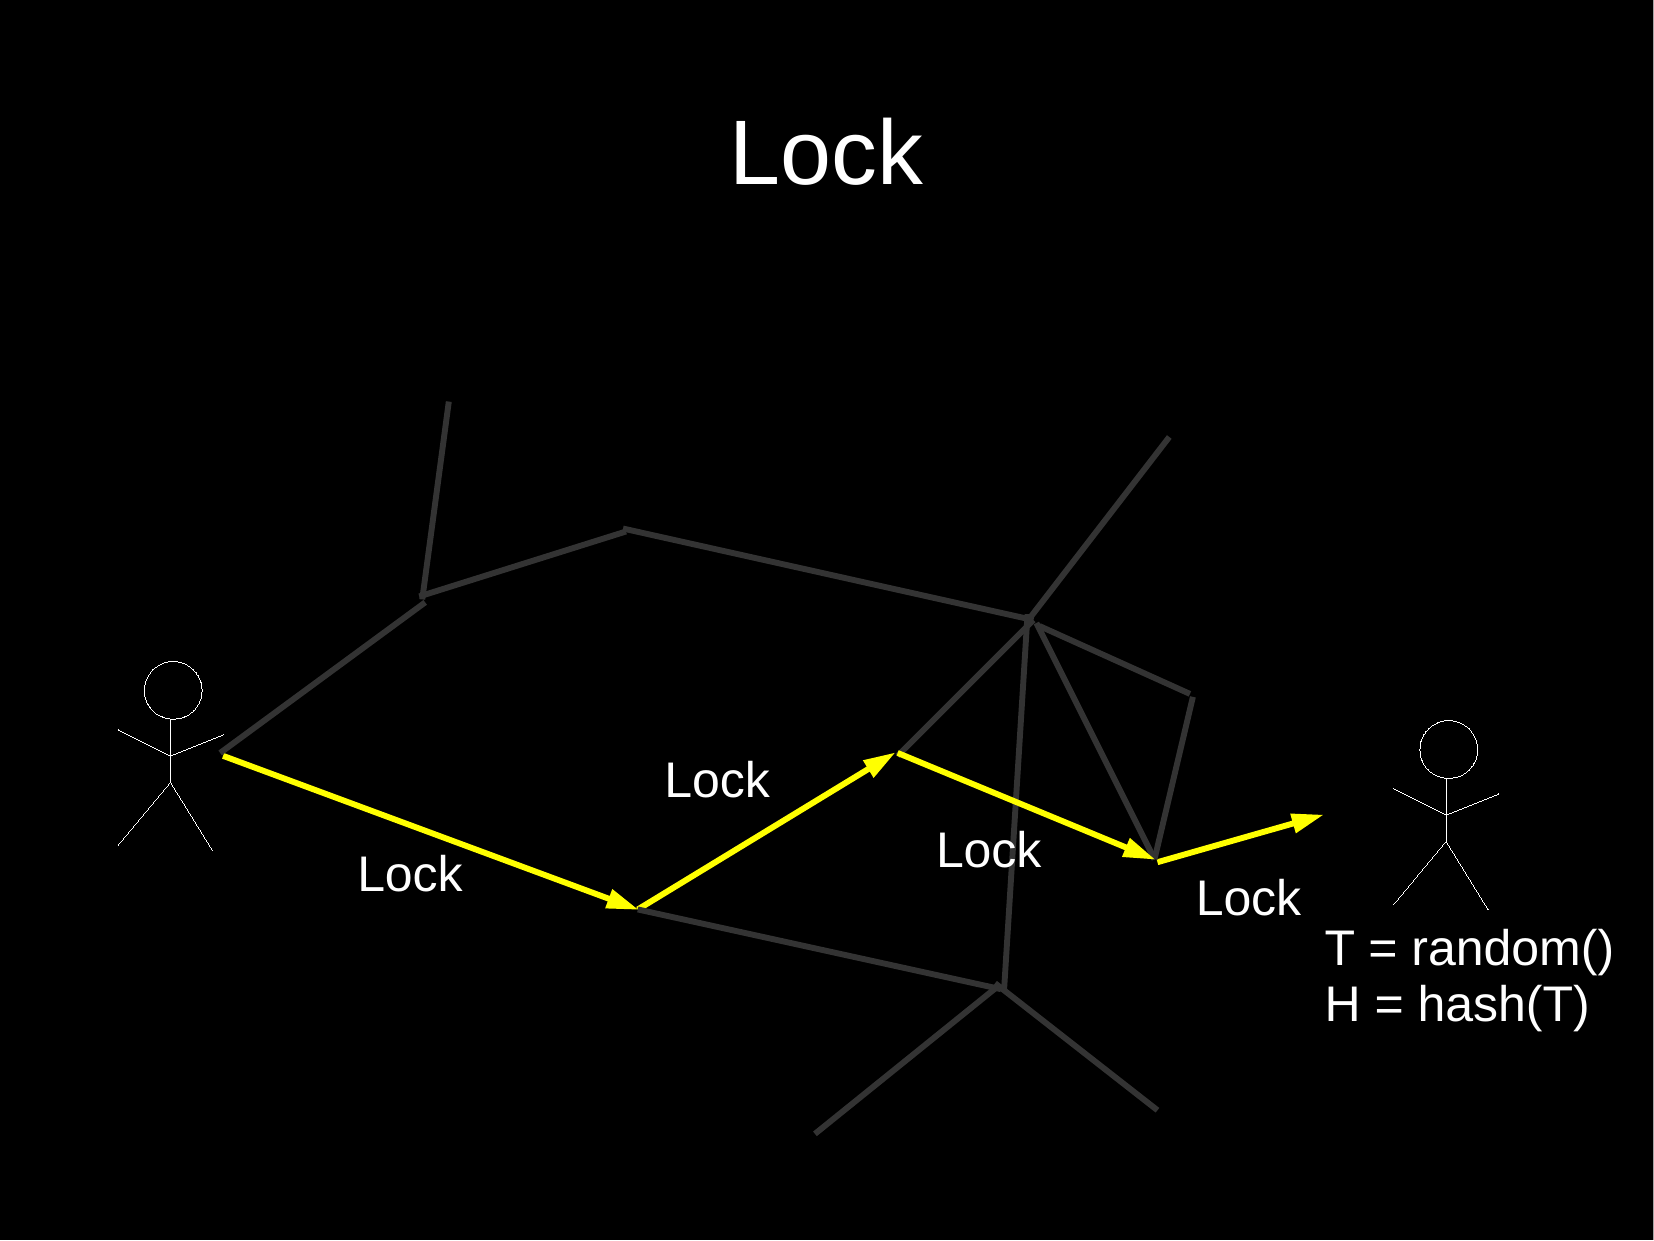

# Lock
Lock
Lock
Lock
Lock
T = random()
H = hash(T)